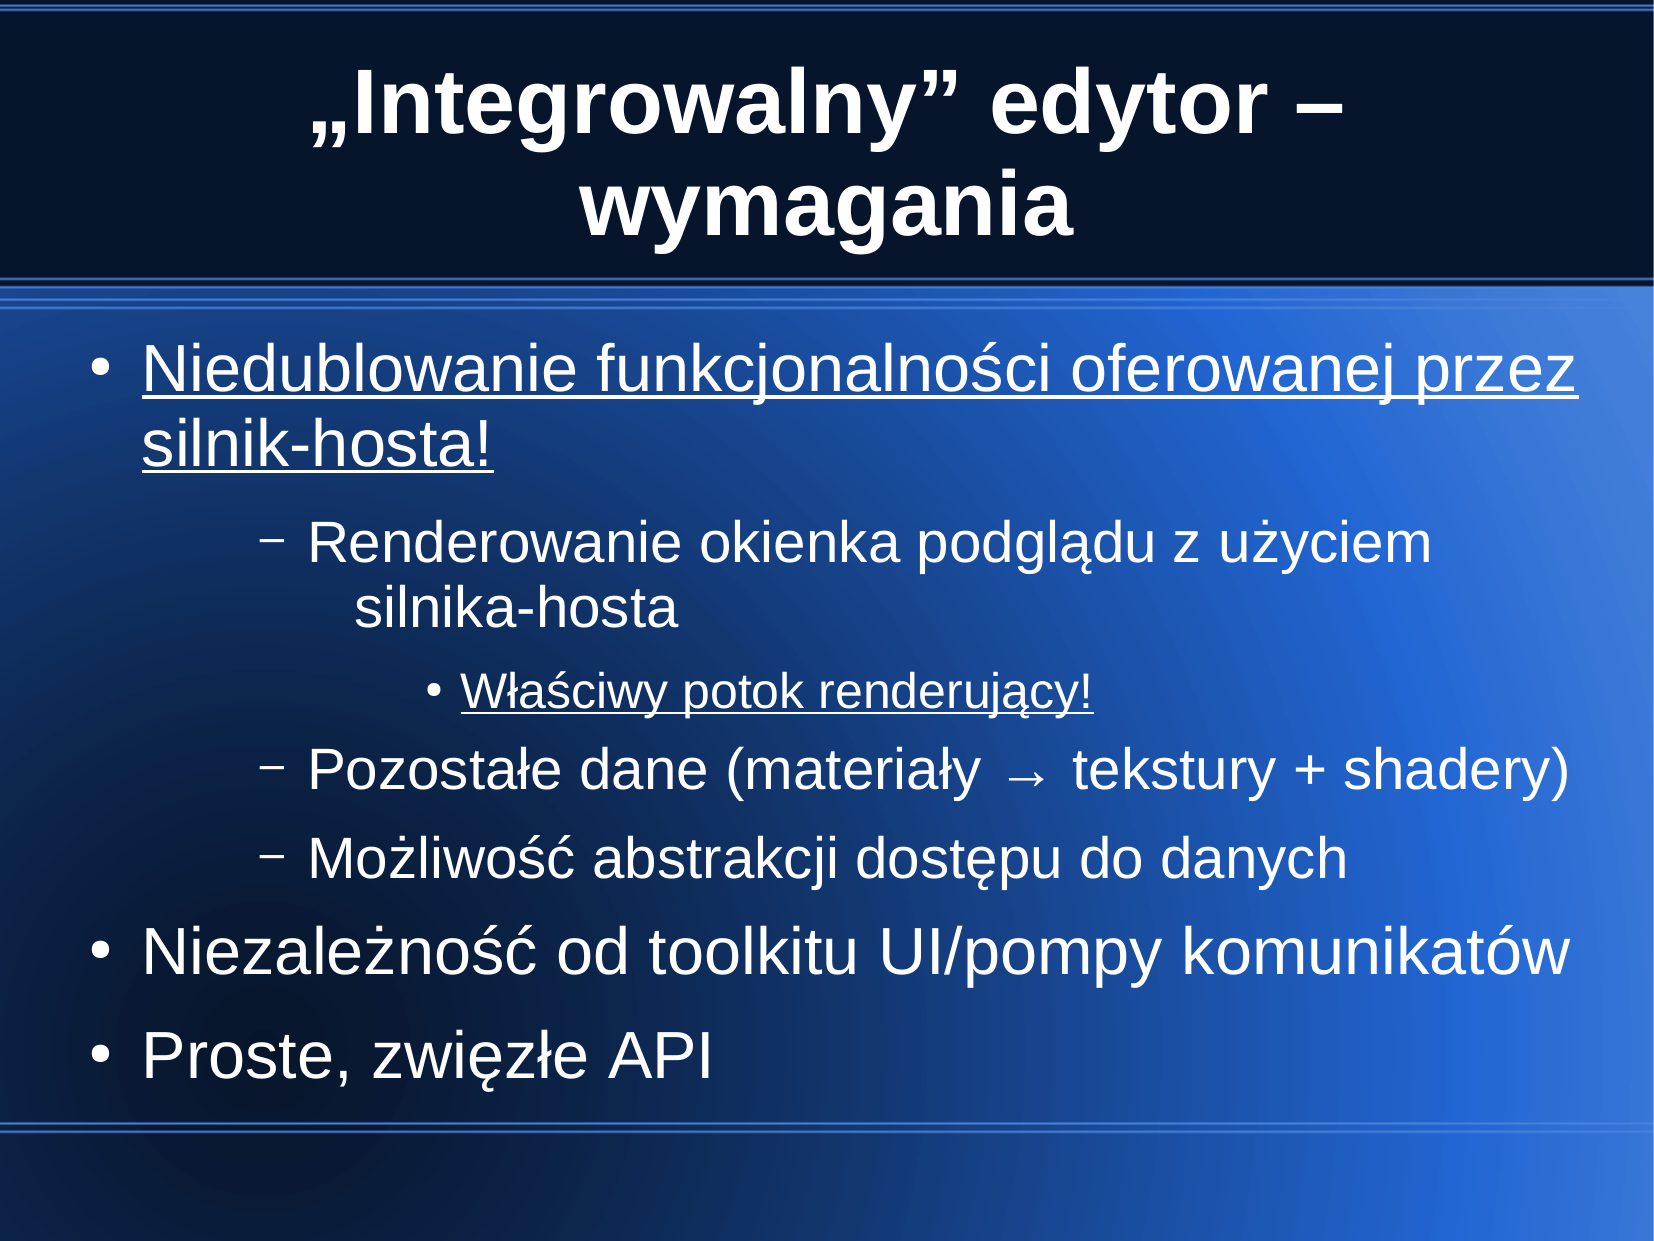

# „Integrowalny” edytor – wymagania
Niedublowanie funkcjonalności oferowanej przez silnik-hosta!
Renderowanie okienka podglądu z użyciem silnika-hosta
Właściwy potok renderujący!
Pozostałe dane (materiały → tekstury + shadery)
Możliwość abstrakcji dostępu do danych
Niezależność od toolkitu UI/pompy komunikatów
Proste, zwięzłe API